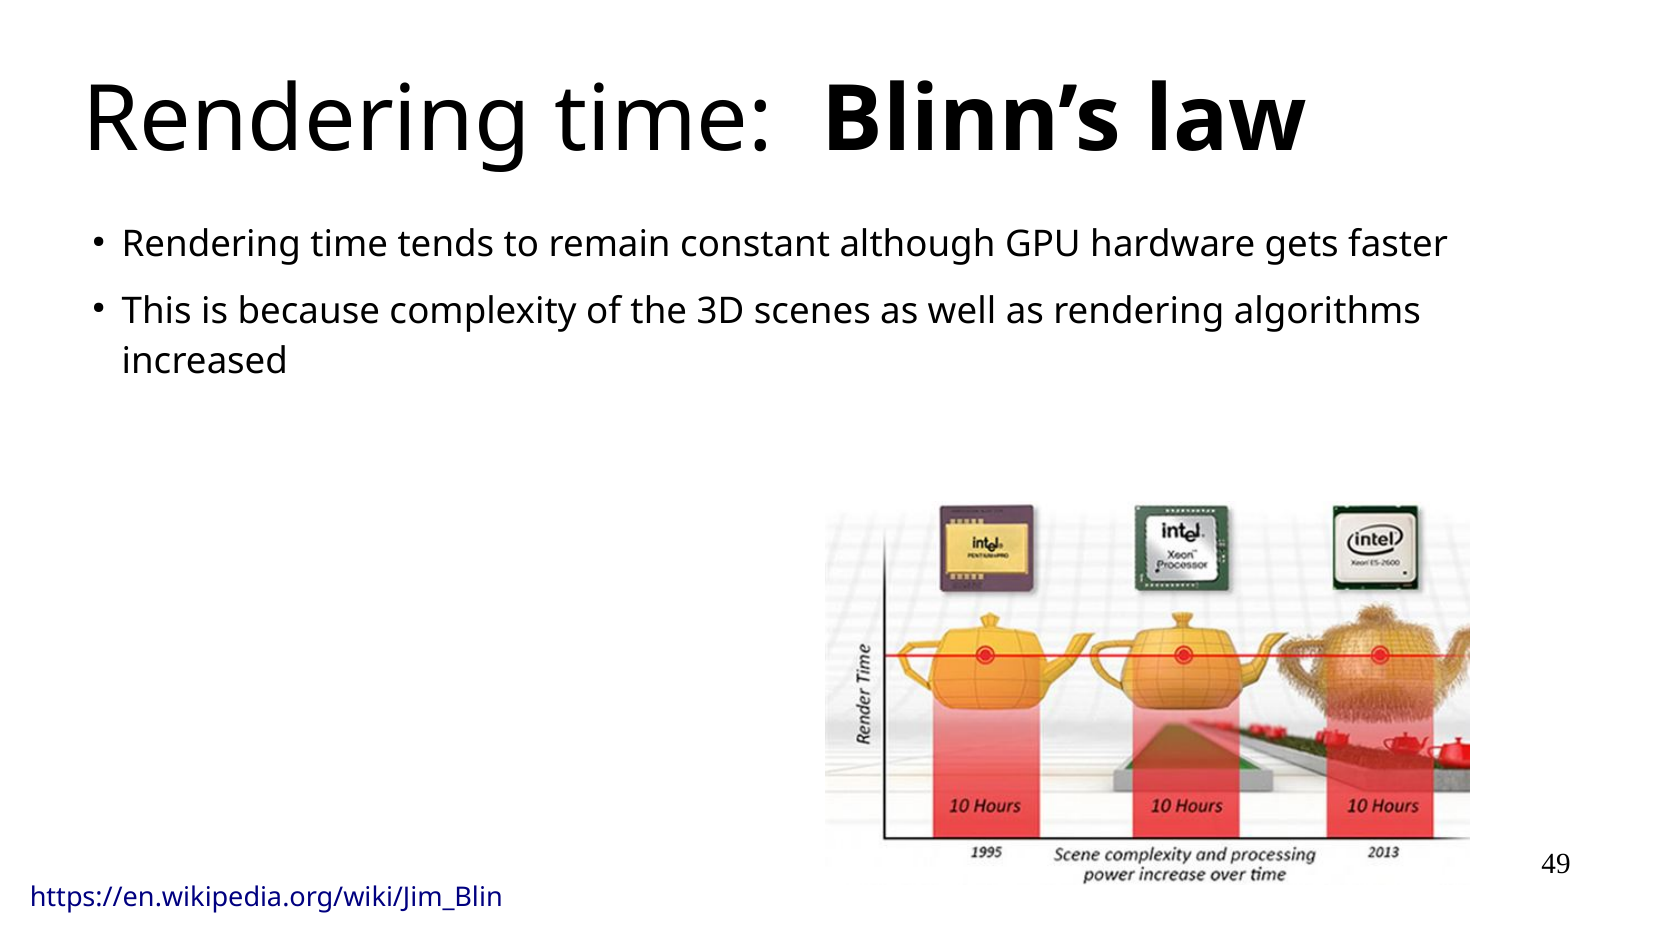

# Rendering time: Blinn’s law
Rendering time tends to remain constant although GPU hardware gets faster
This is because complexity of the 3D scenes as well as rendering algorithms increased
49
https://en.wikipedia.org/wiki/Jim_Blin